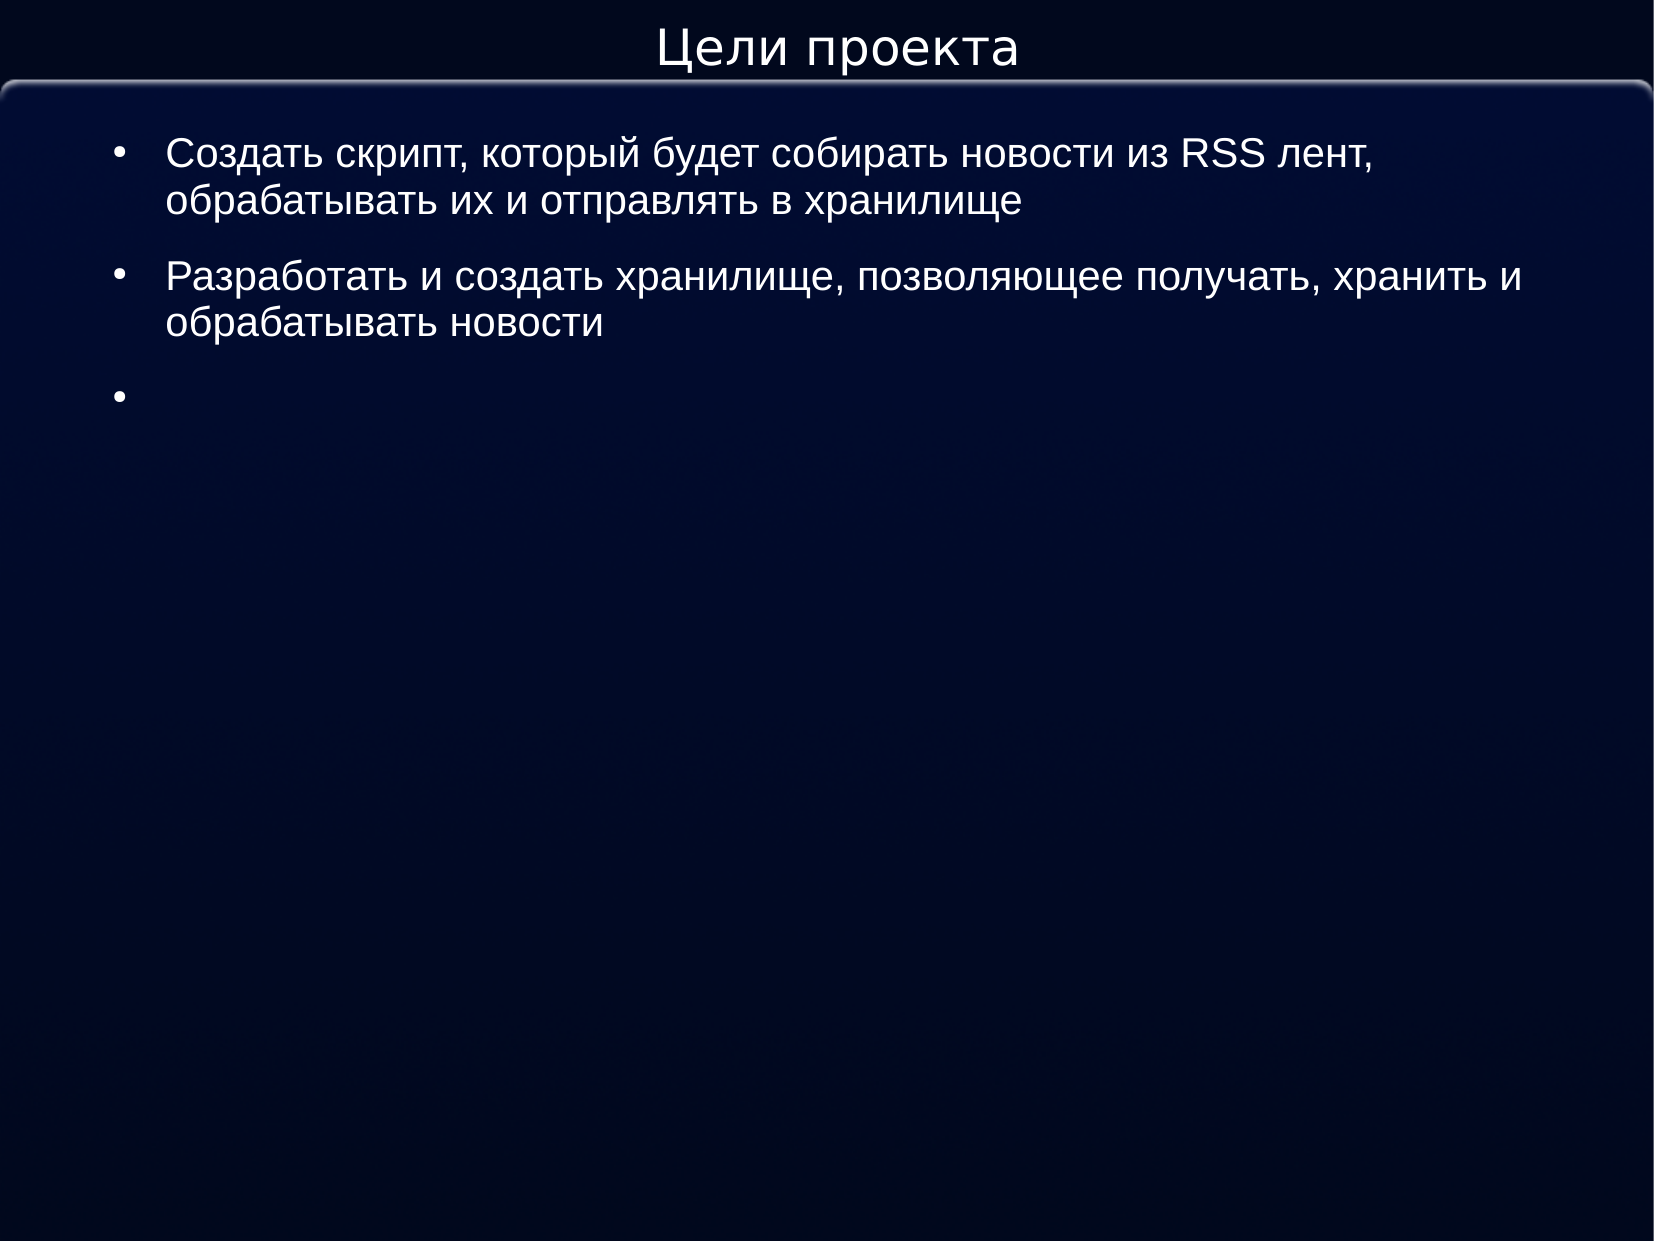

# Цели проекта
Создать скрипт, который будет собирать новости из RSS лент, обрабатывать их и отправлять в хранилище
Разработать и создать хранилище, позволяющее получать, хранить и обрабатывать новости